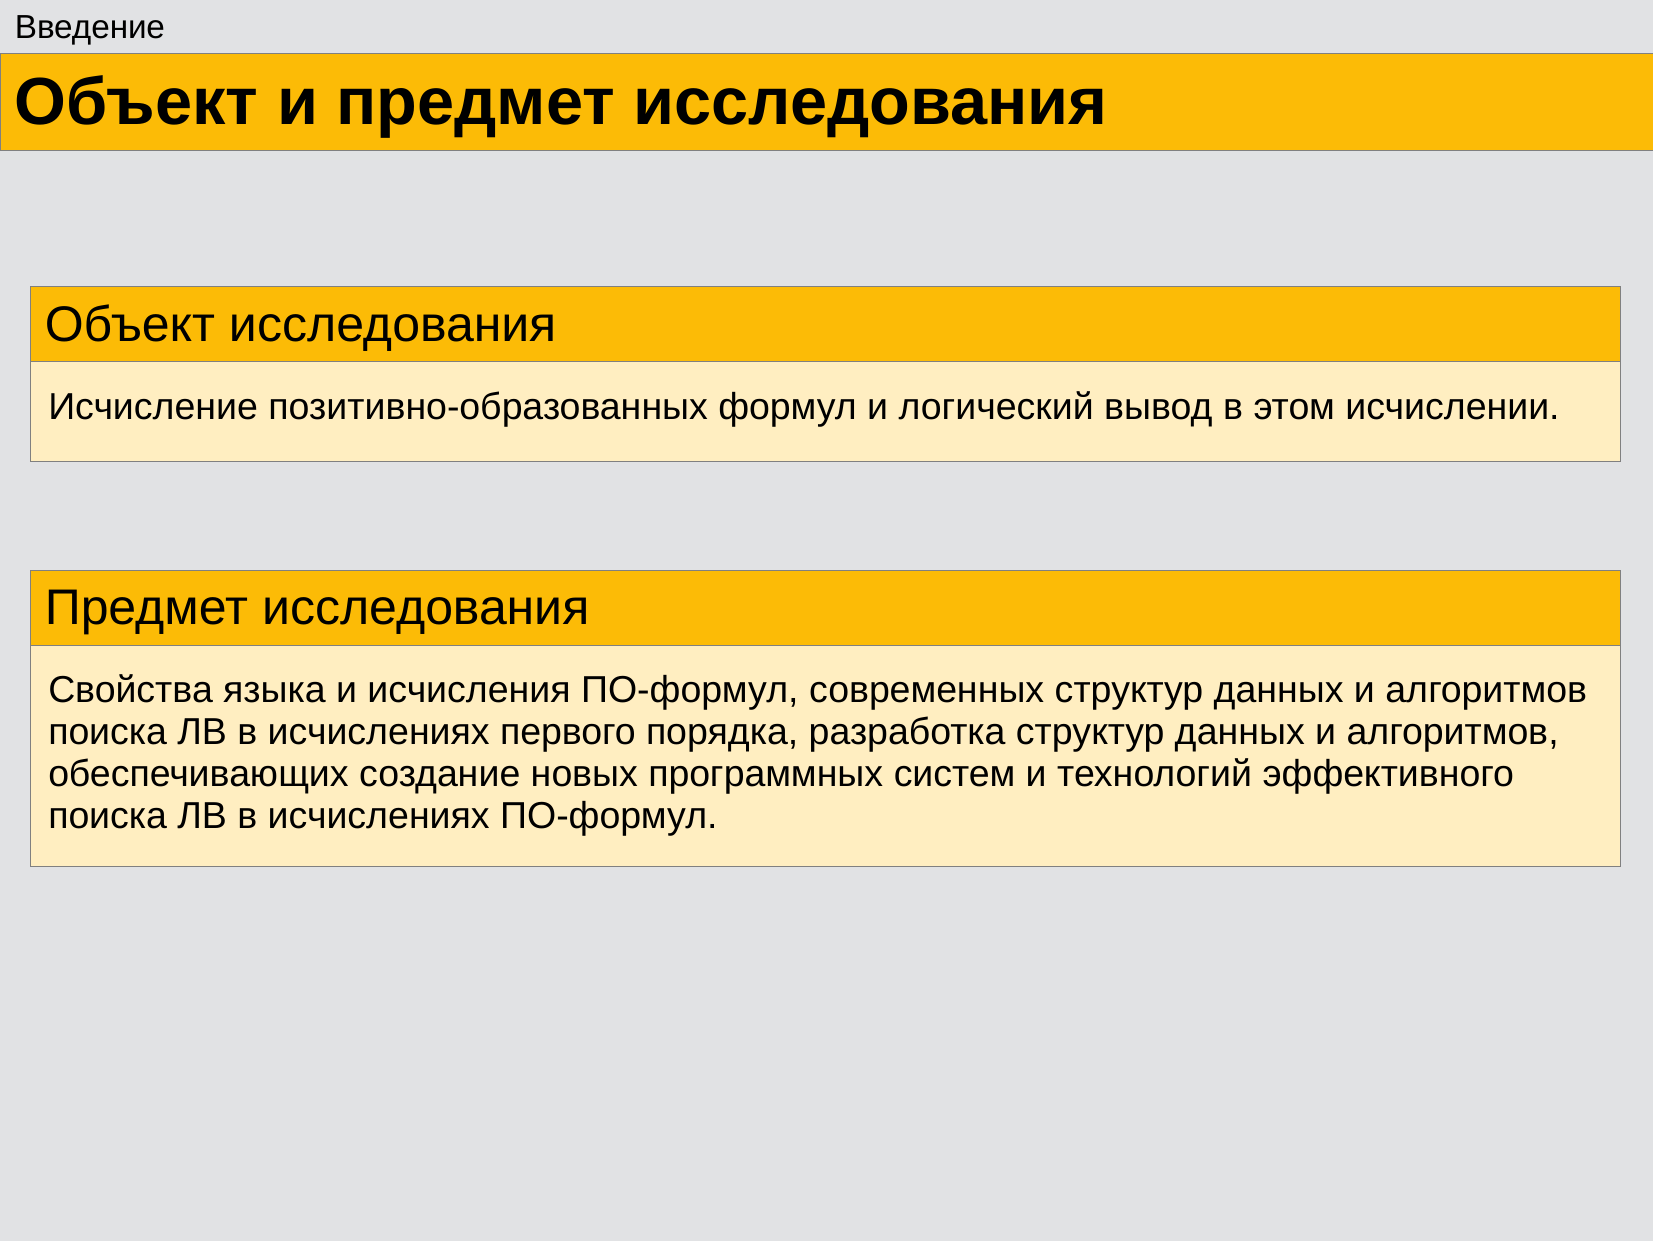

Введение
Объект и предмет исследования
Объект исследования
Исчисление позитивно-образованных формул и логический вывод в этом исчислении.
Предмет исследования
Свойства языка и исчисления ПО-формул, современных структур данных и алгоритмов поиска ЛВ в исчислениях первого порядка, разработка структур данных и алгоритмов, обеспечивающих создание новых программных систем и технологий эффективного поиска ЛВ в исчислениях ПО-формул.